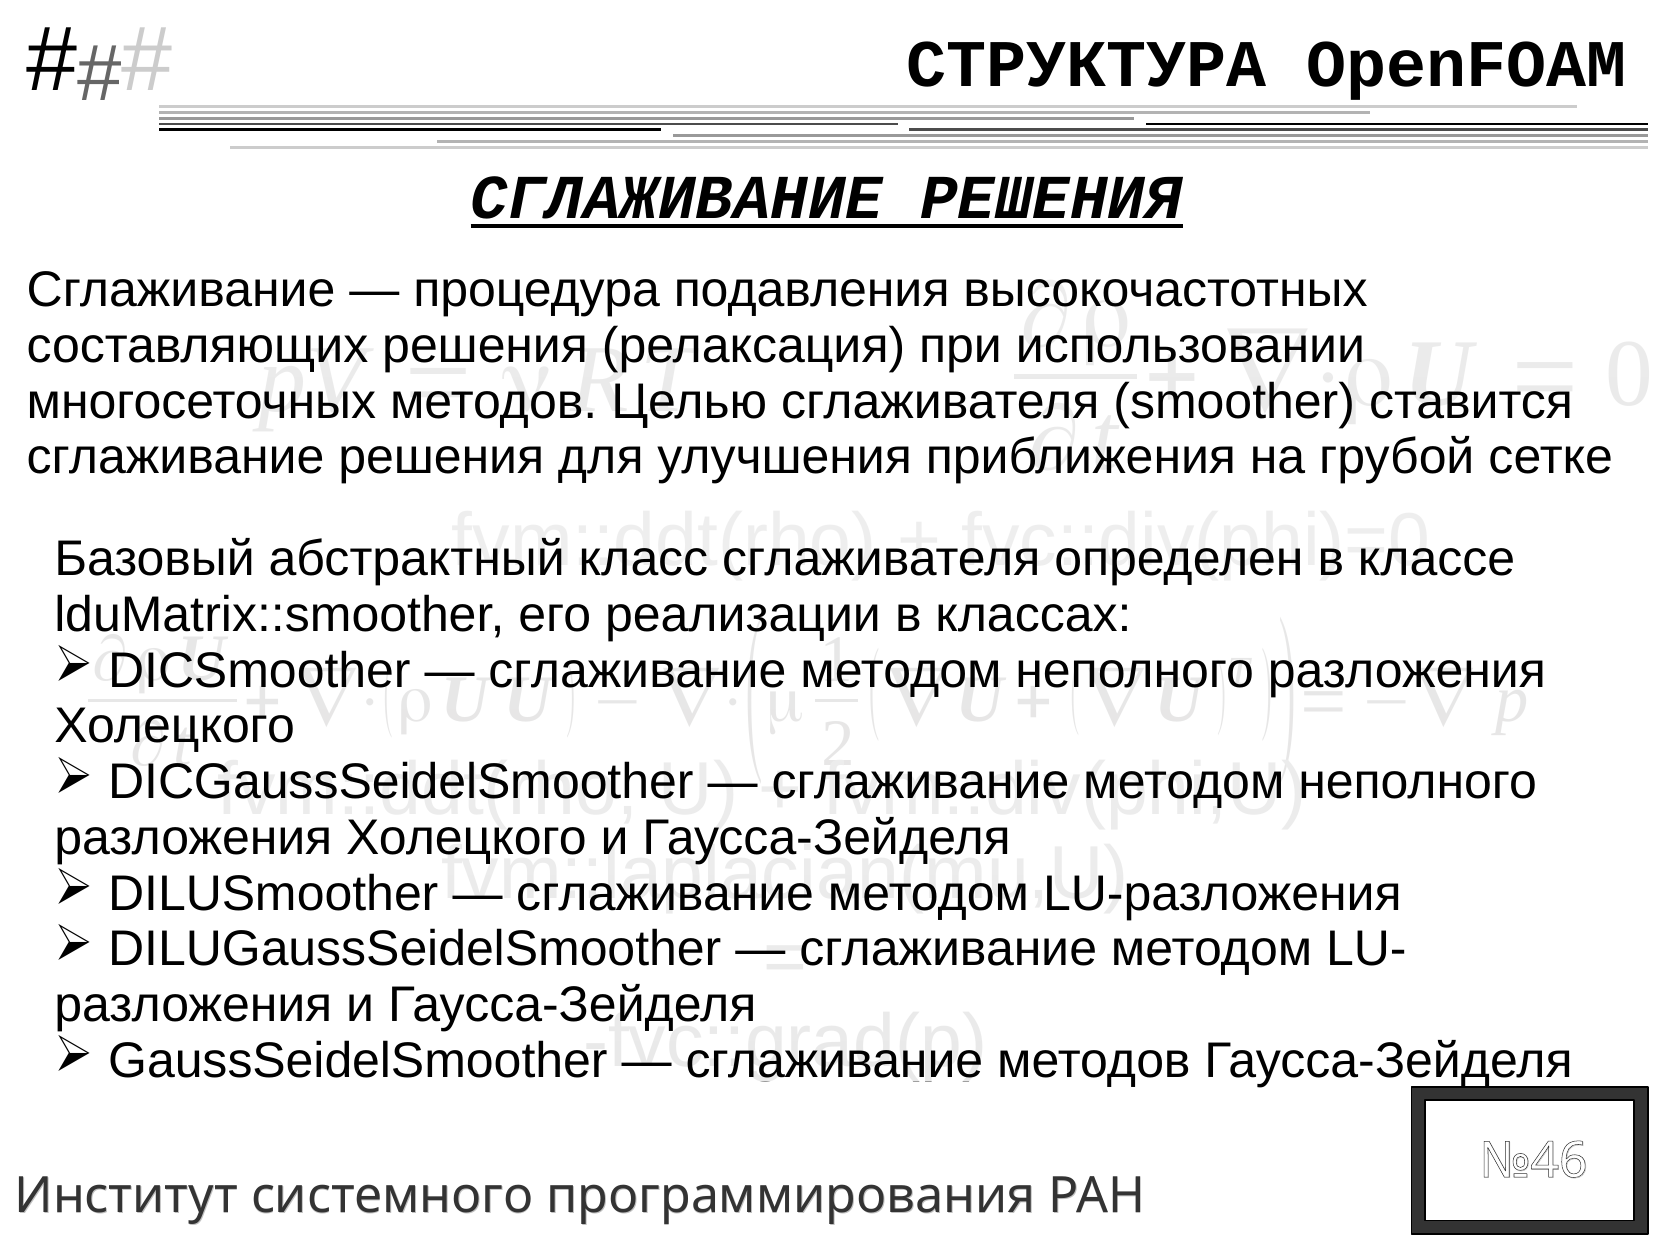

# СГЛАЖИВАНИЕ РЕШЕНИЯ
Сглаживание — процедура подавления высокочастотных составляющих решения (релаксация) при использовании многосеточных методов. Целью сглаживателя (smoother) ставится сглаживание решения для улучшения приближения на грубой сетке
Базовый абстрактный класс сглаживателя определен в классе lduMatrix::smoother, его реализации в классах:
 DICSmoother — сглаживание методом неполного разложения Холецкого
 DICGaussSeidelSmoother — сглаживание методом неполного разложения Холецкого и Гаусса-Зейделя
 DILUSmoother — сглаживание методом LU-разложения
 DILUGaussSeidelSmoother — сглаживание методом LU-разложения и Гаусса-Зейделя
 GaussSeidelSmoother — сглаживание методов Гаусса-Зейделя